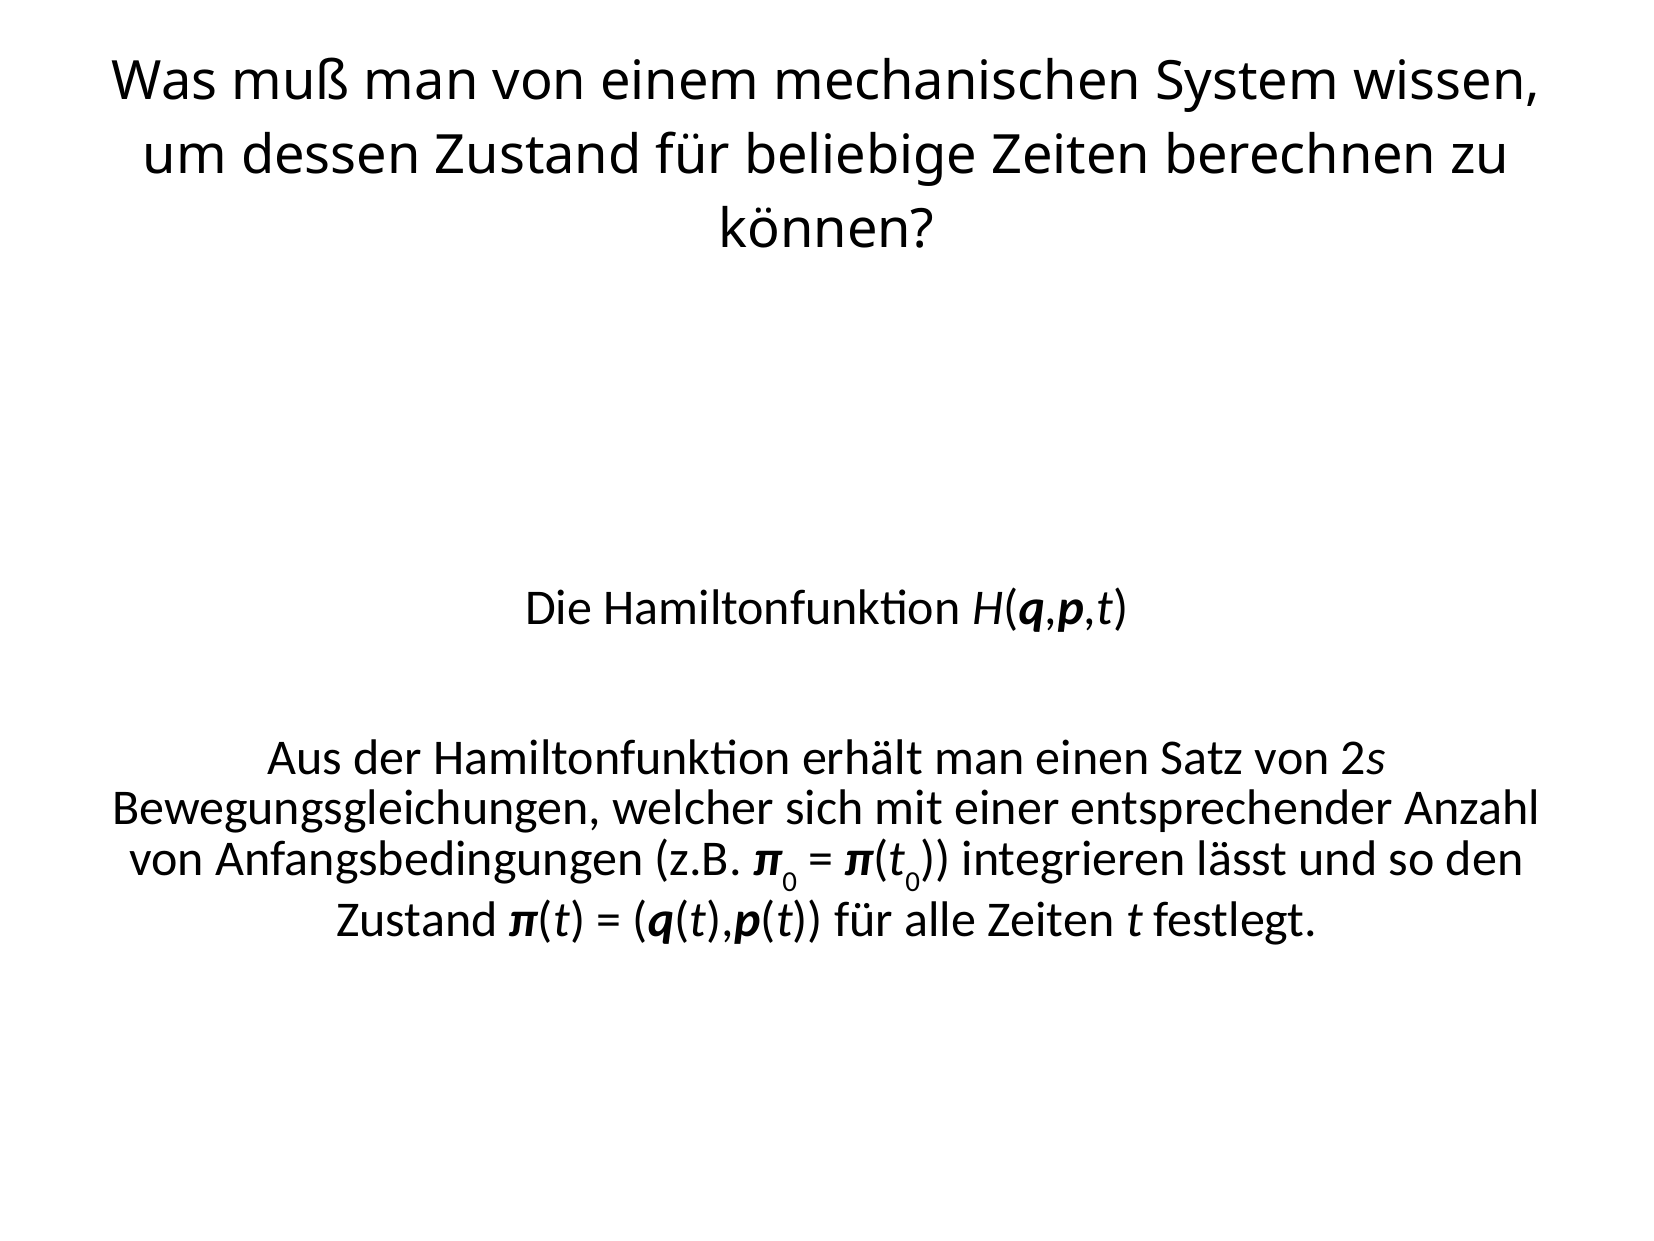

# Was muß man von einem mechanischen System wissen, um dessen Zustand für beliebige Zeiten berechnen zu können?
Die Hamiltonfunktion H(q,p,t)
Aus der Hamiltonfunktion erhält man einen Satz von 2s Bewegungsgleichungen, welcher sich mit einer entsprechender Anzahl von Anfangsbedingungen (z.B. π0 = π(t0)) integrieren lässt und so den Zustand π(t) = (q(t),p(t)) für alle Zeiten t festlegt.